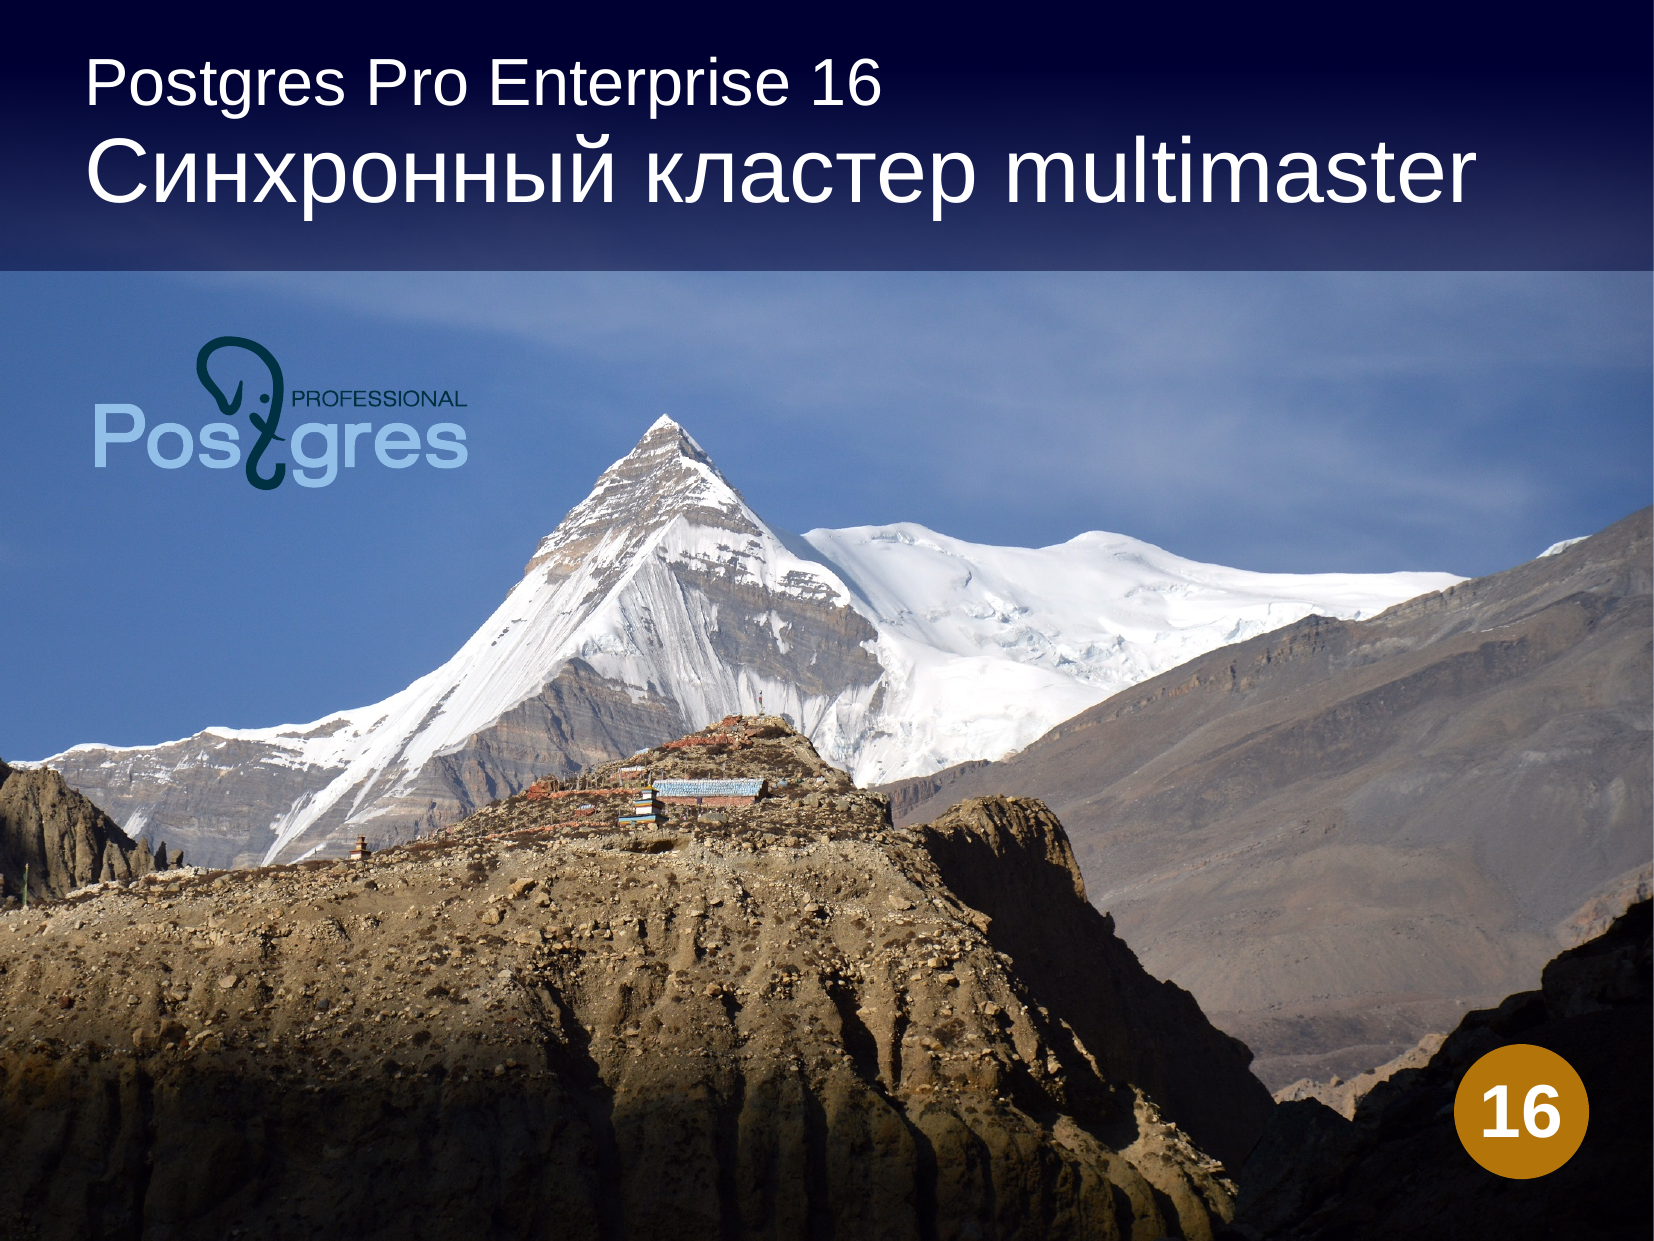

# Postgres Pro Enterprise 16 Синхронный кластер multimaster
16